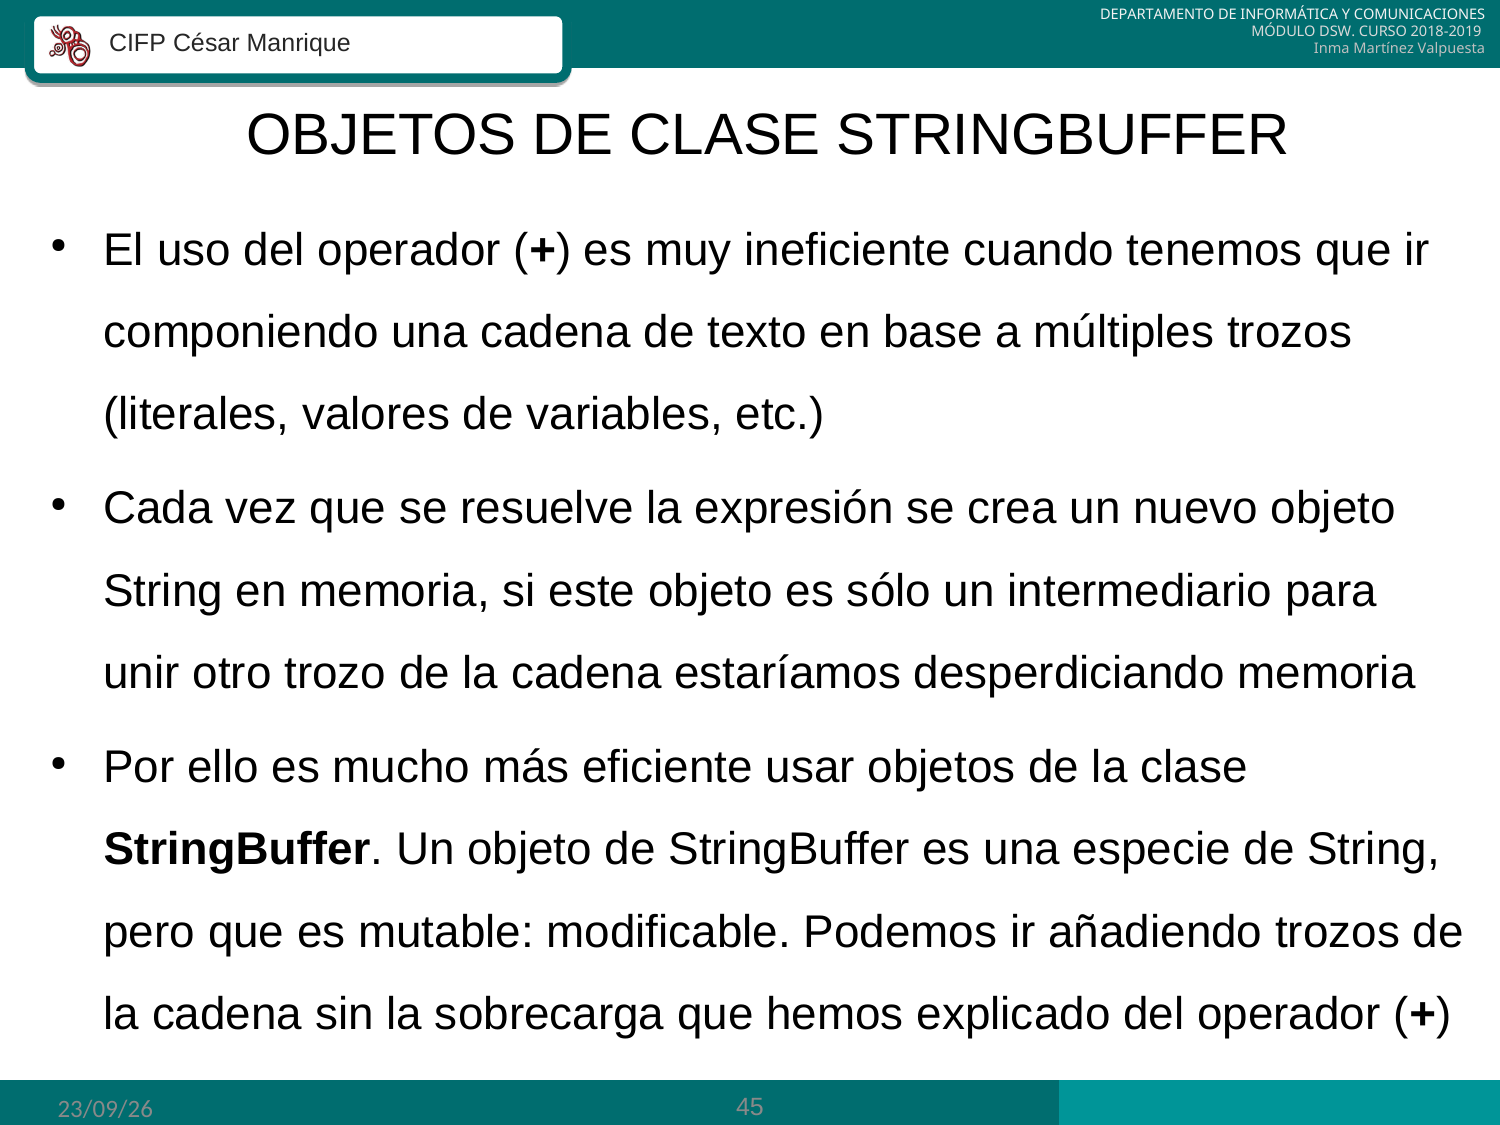

# OBJETOS DE CLASE STRINGBUFFER
El uso del operador (+) es muy ineficiente cuando tenemos que ir componiendo una cadena de texto en base a múltiples trozos (literales, valores de variables, etc.)
Cada vez que se resuelve la expresión se crea un nuevo objeto String en memoria, si este objeto es sólo un intermediario para unir otro trozo de la cadena estaríamos desperdiciando memoria
Por ello es mucho más eficiente usar objetos de la clase StringBuffer. Un objeto de StringBuffer es una especie de String, pero que es mutable: modificable. Podemos ir añadiendo trozos de la cadena sin la sobrecarga que hemos explicado del operador (+)